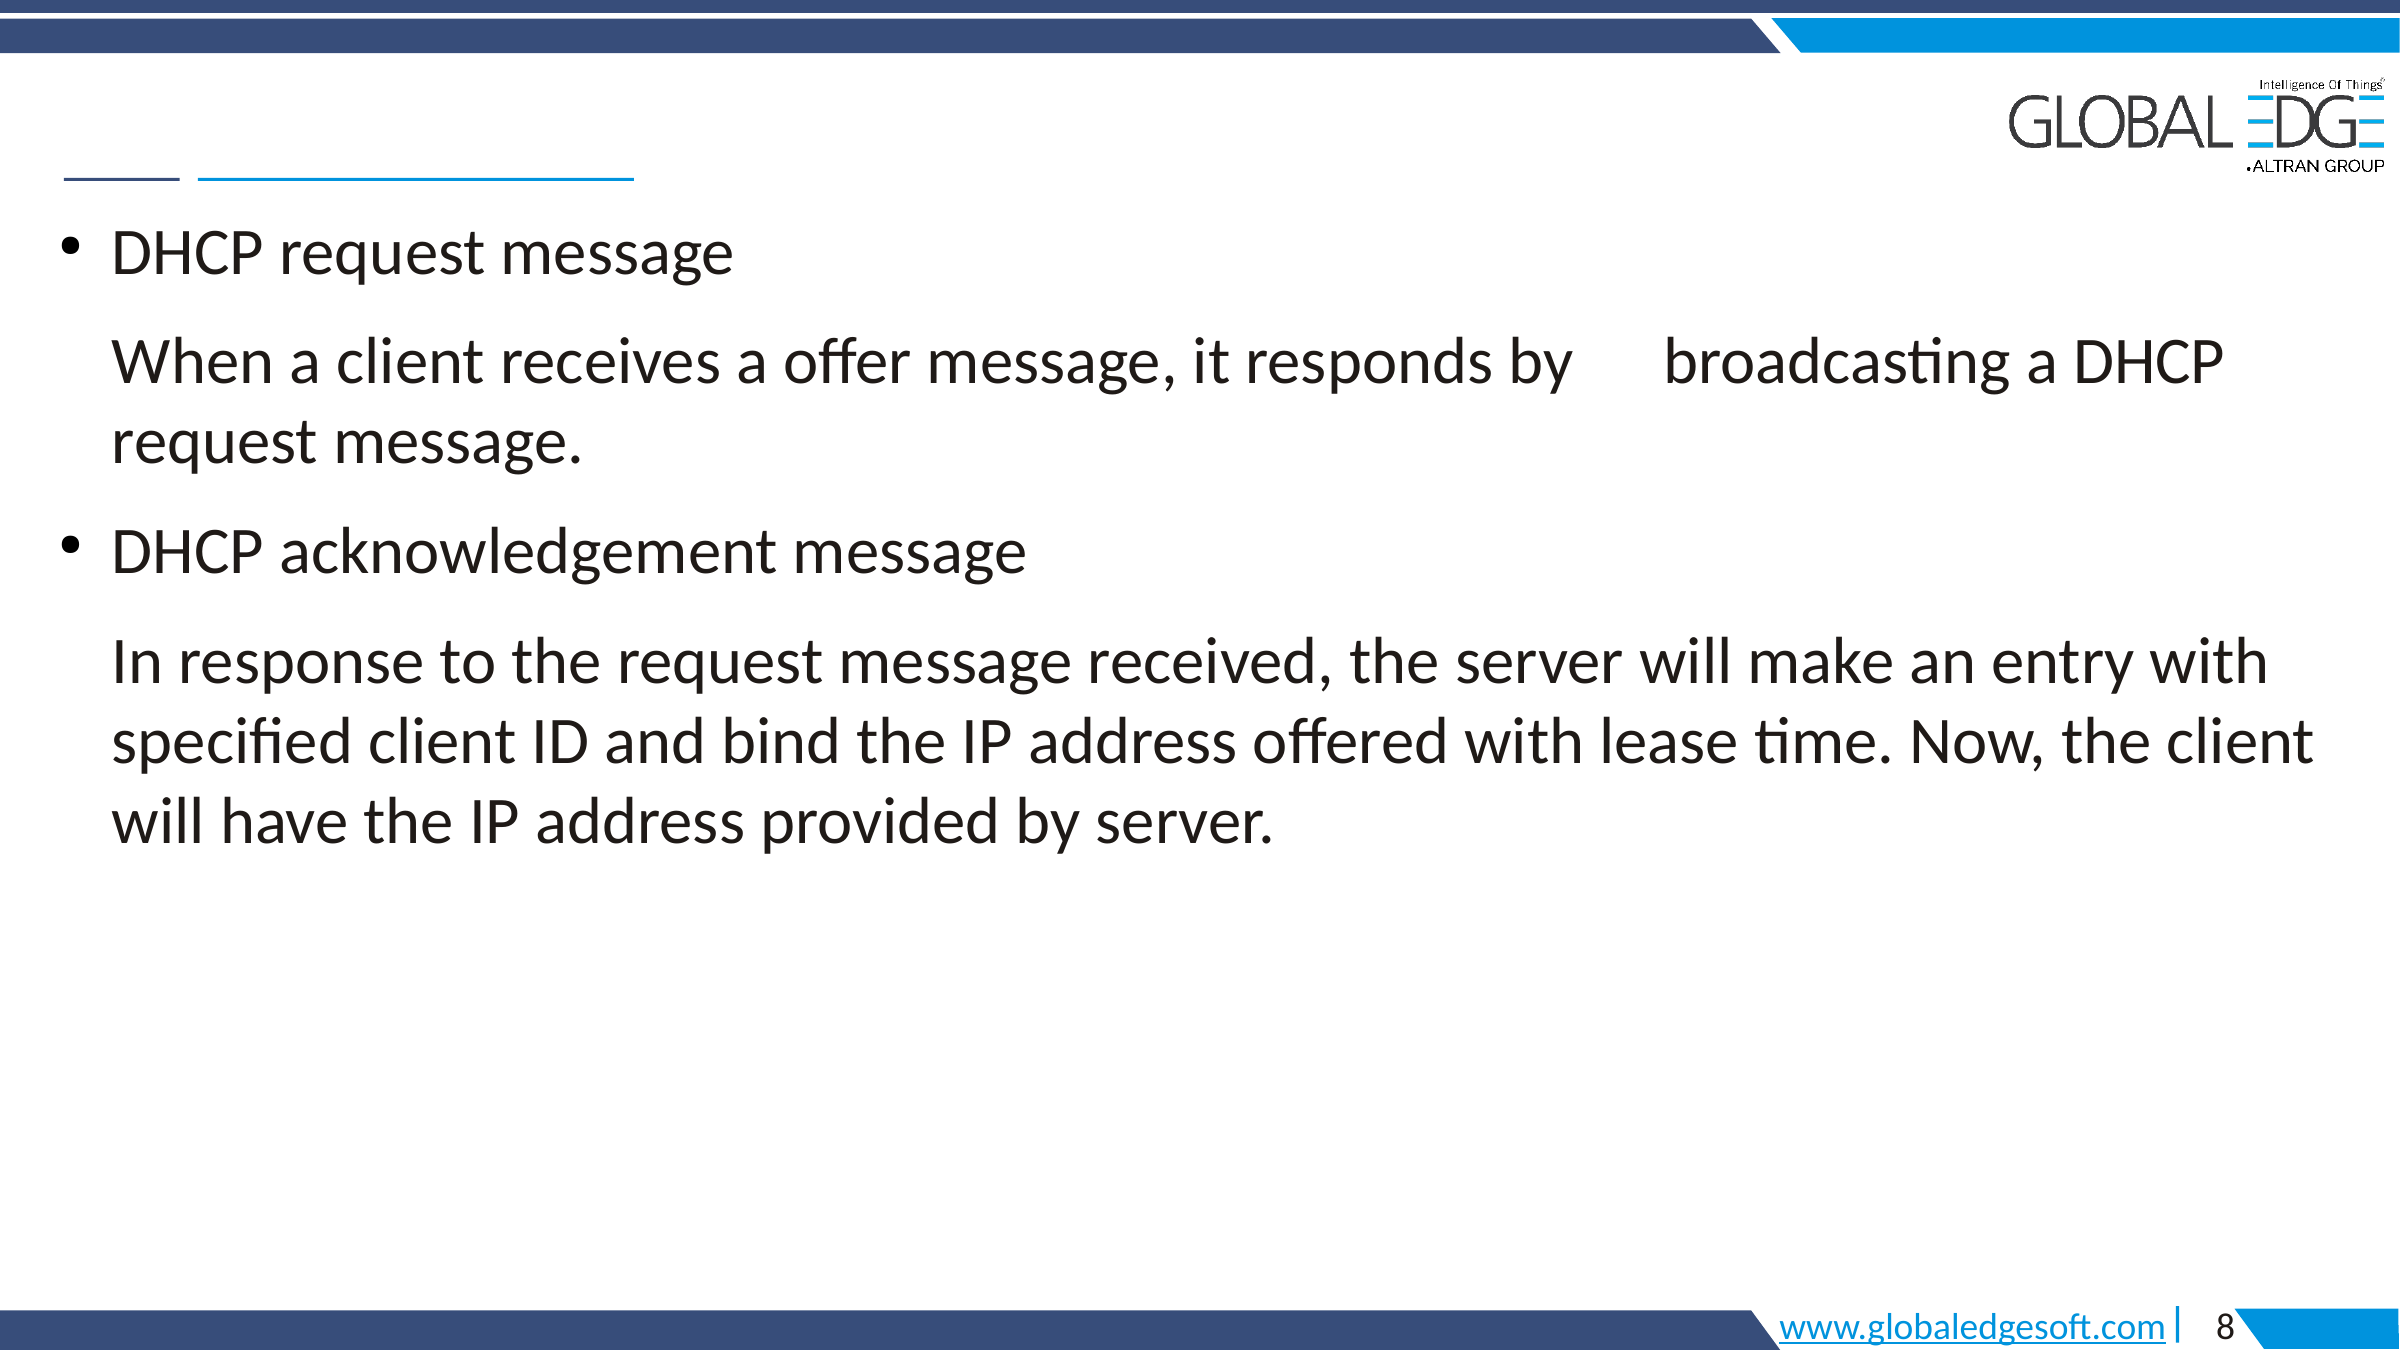

# DHCP request message
When a client receives a offer message, it responds by broadcasting a DHCP request message.
DHCP acknowledgement message
In response to the request message received, the server will make an entry with specified client ID and bind the IP address offered with lease time. Now, the client will have the IP address provided by server.